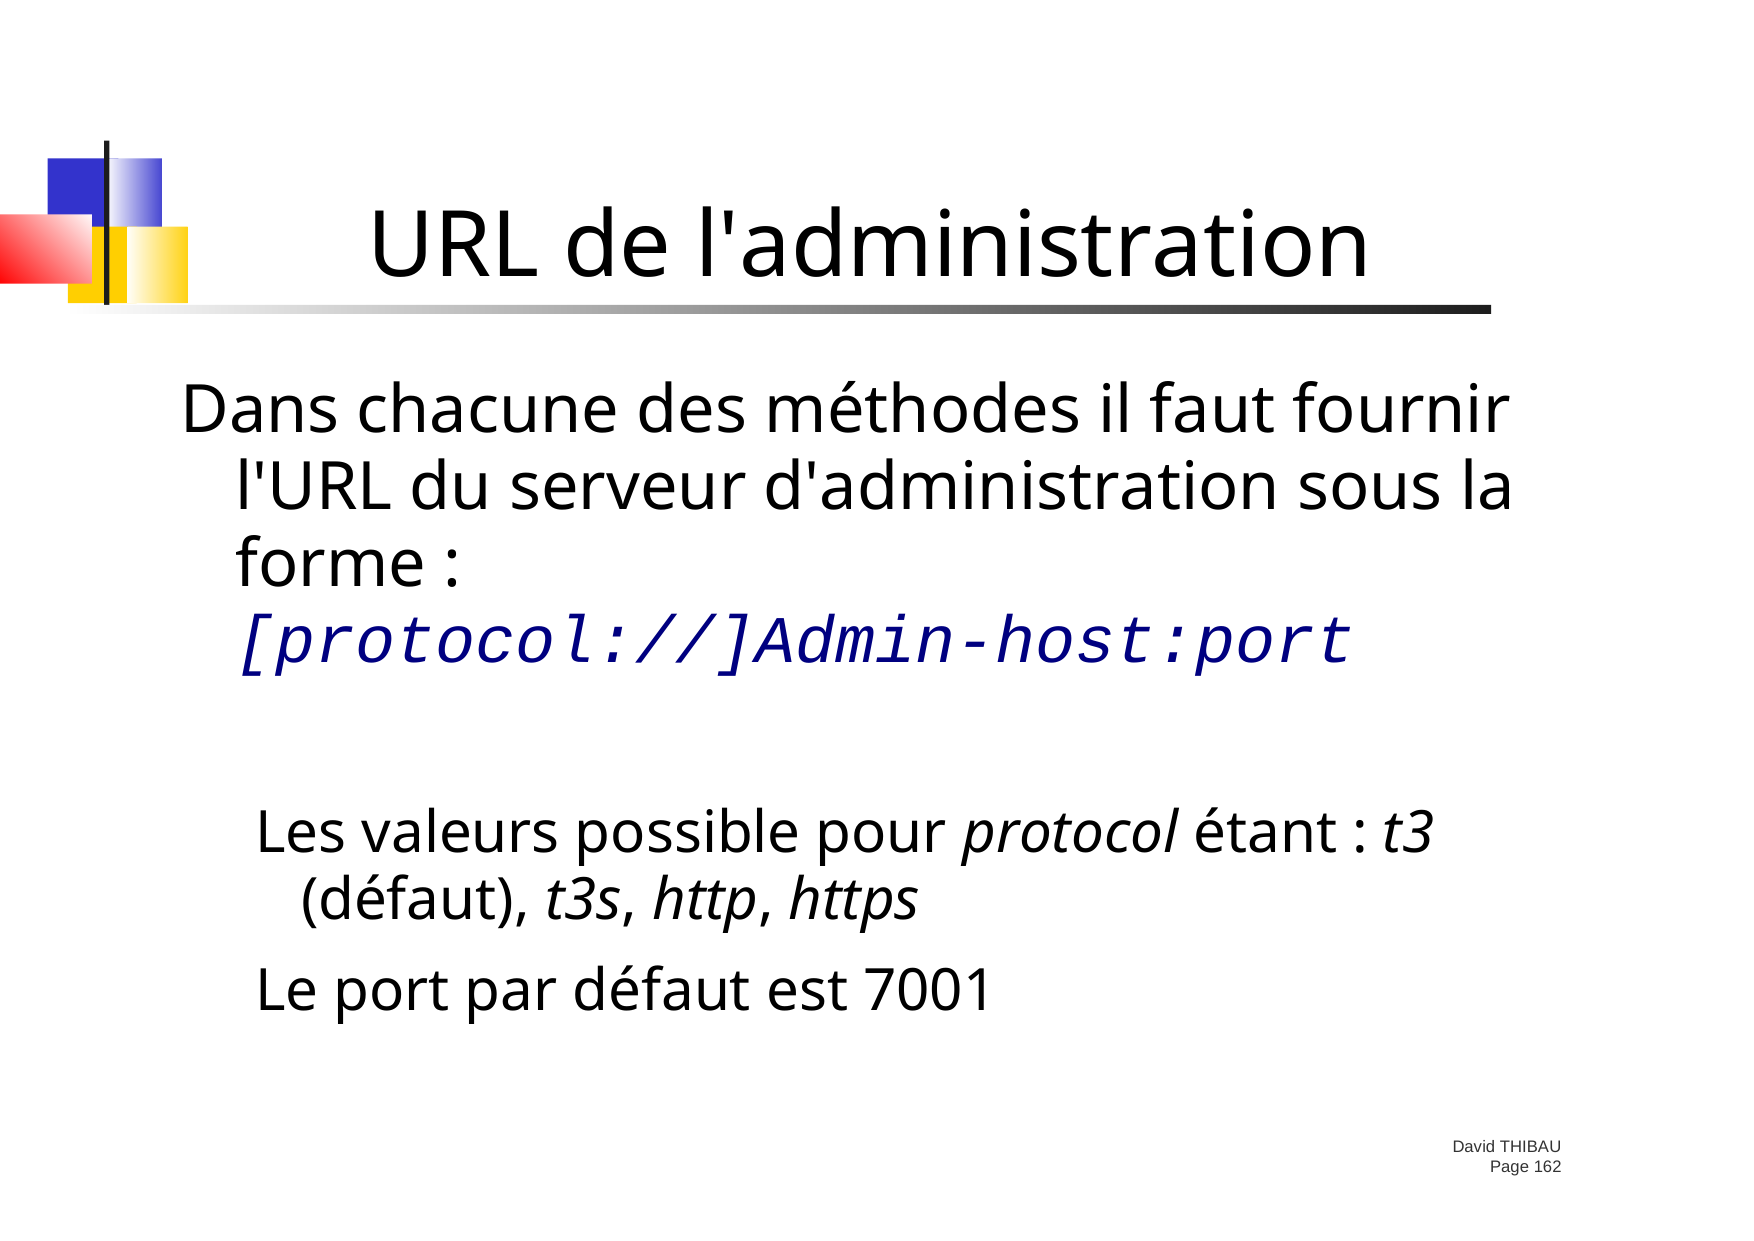

# URL de l'administration
Dans chacune des méthodes il faut fournir l'URL du serveur d'administration sous la forme :
[protocol://]Admin-host:port
Les valeurs possible pour protocol étant : t3 (défaut), t3s, http, https
Le port par défaut est 7001